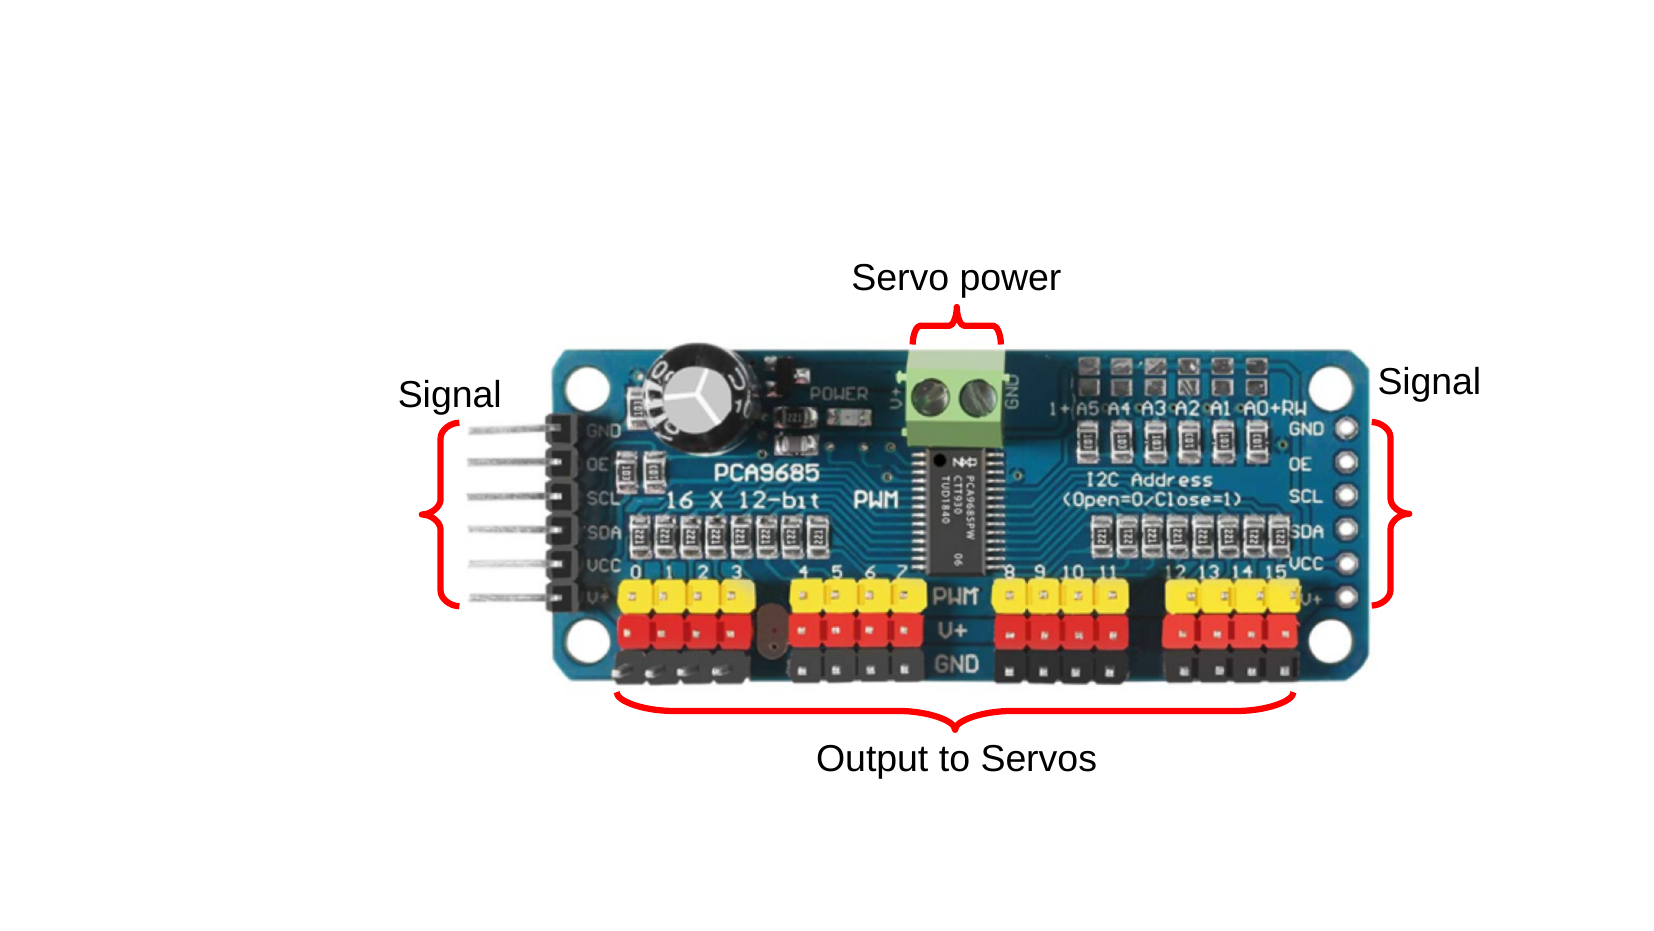

Servo power
Signal
Signal
Output to Servos